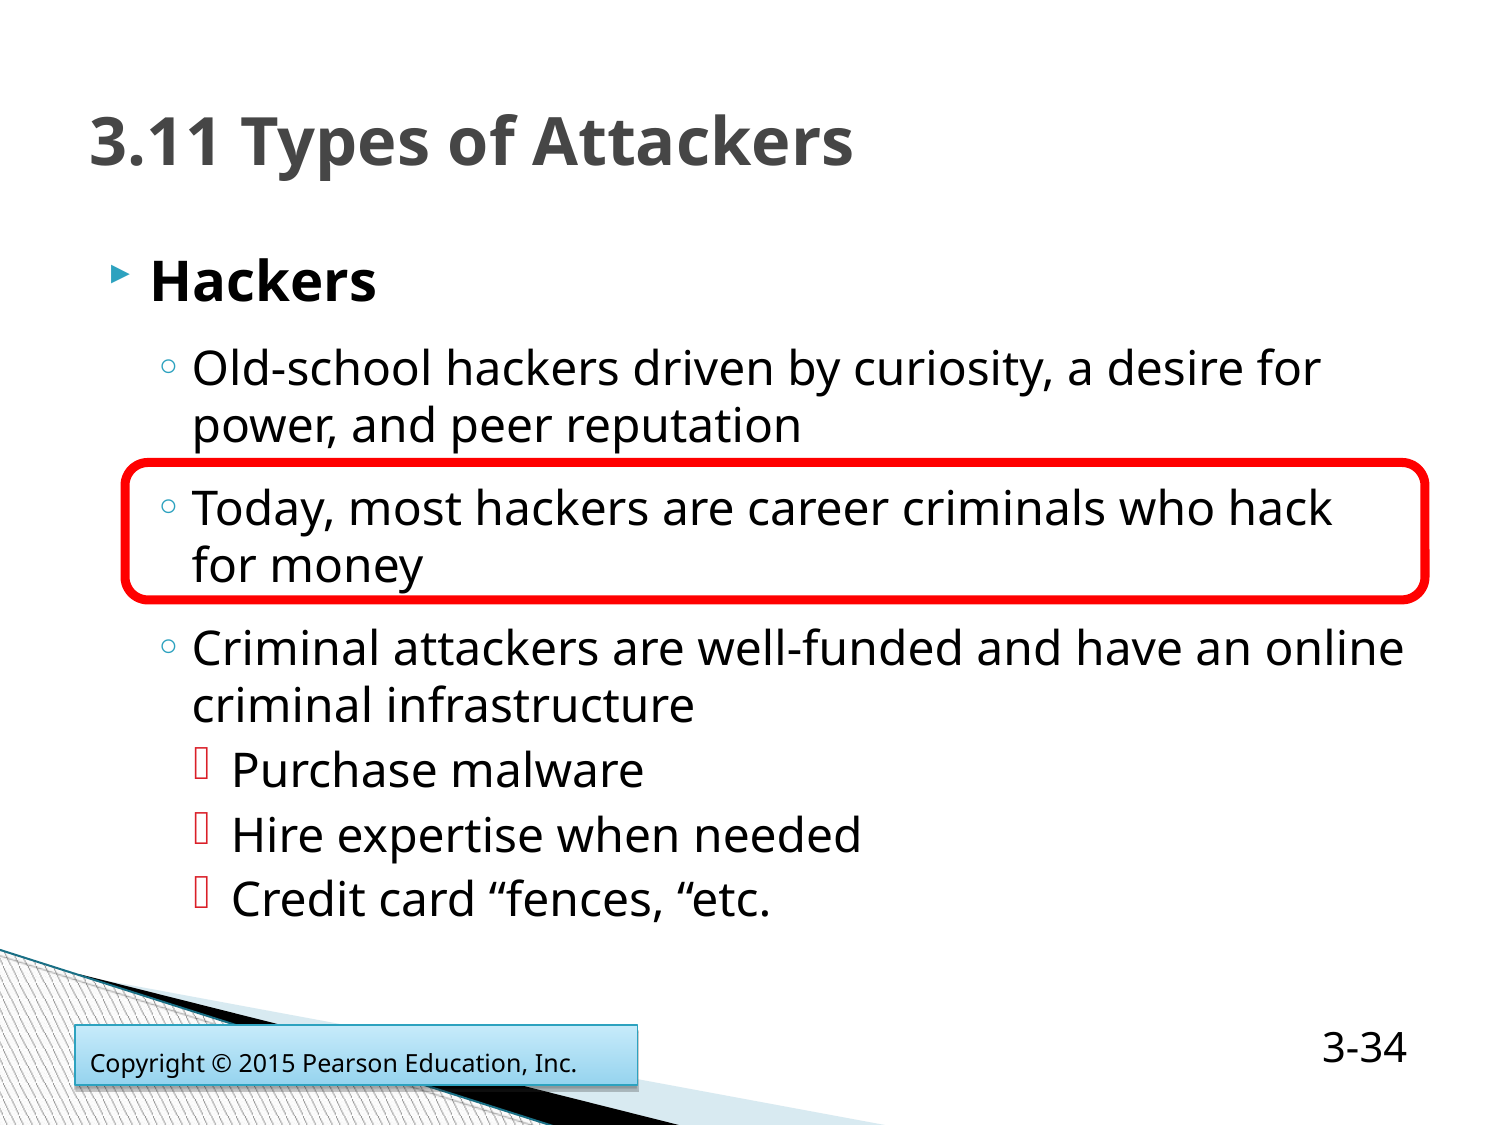

3.11 Types of Attackers
# Hackers
Old-school hackers driven by curiosity, a desire for power, and peer reputation
Today, most hackers are career criminals who hack for money
Criminal attackers are well-funded and have an online criminal infrastructure
Purchase malware
Hire expertise when needed
Credit card “fences, “etc.
Copyright © 2015 Pearson Education, Inc.